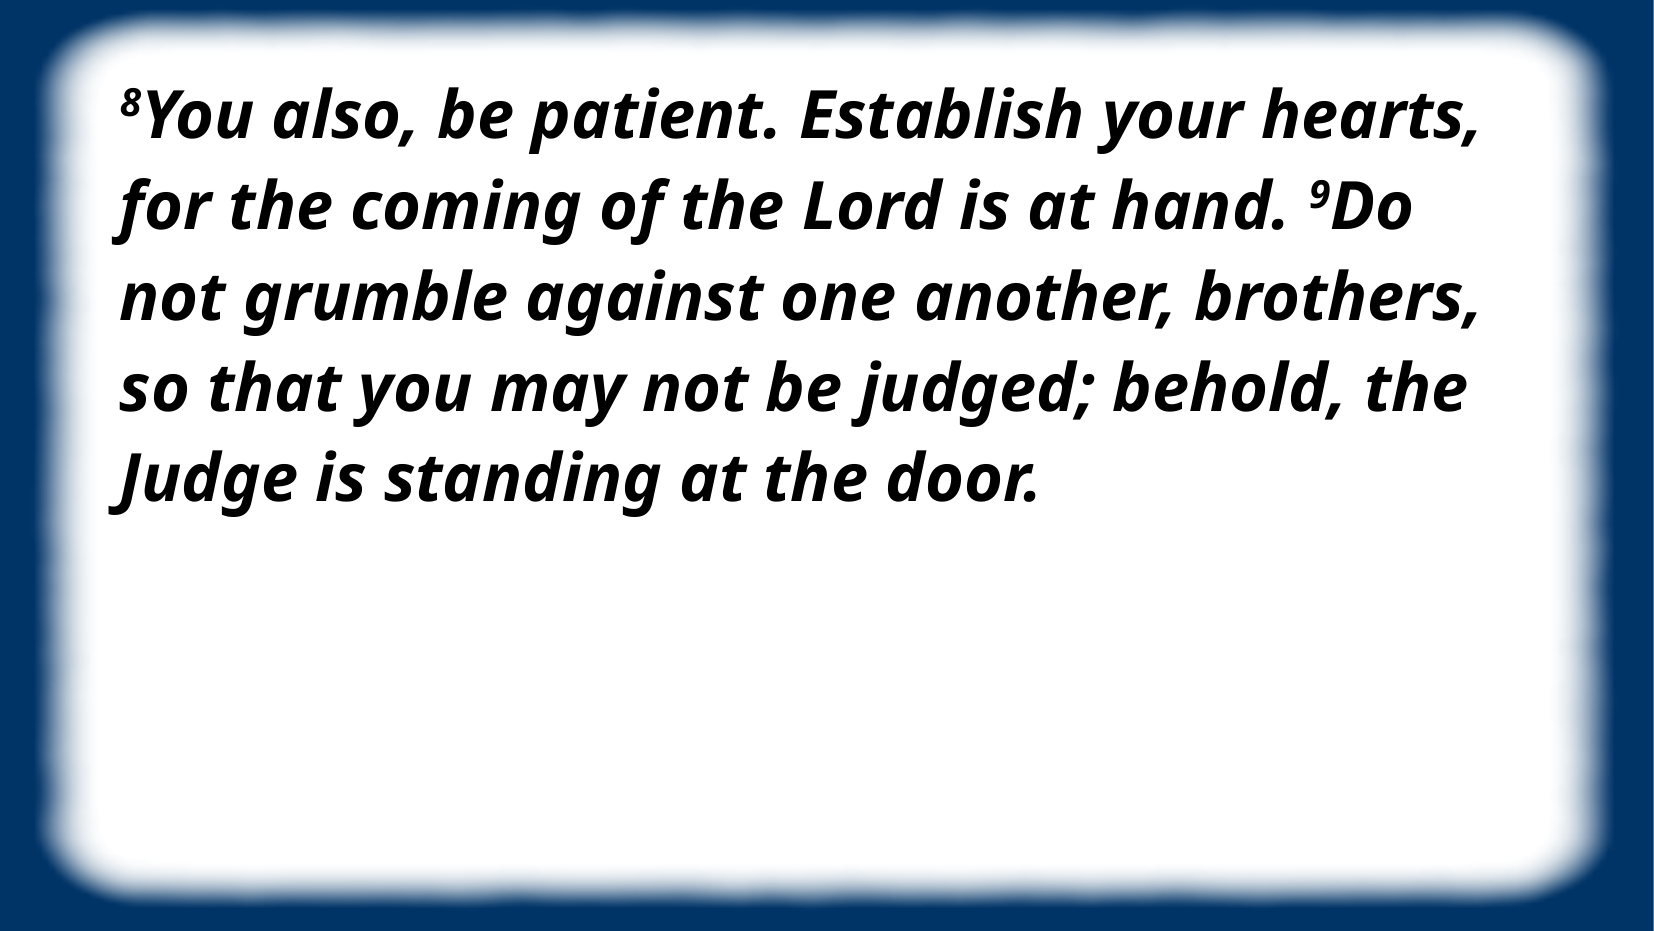

8You also, be patient. Establish your hearts, for the coming of the Lord is at hand. 9Do not grumble against one another, brothers, so that you may not be judged; behold, the Judge is standing at the door.